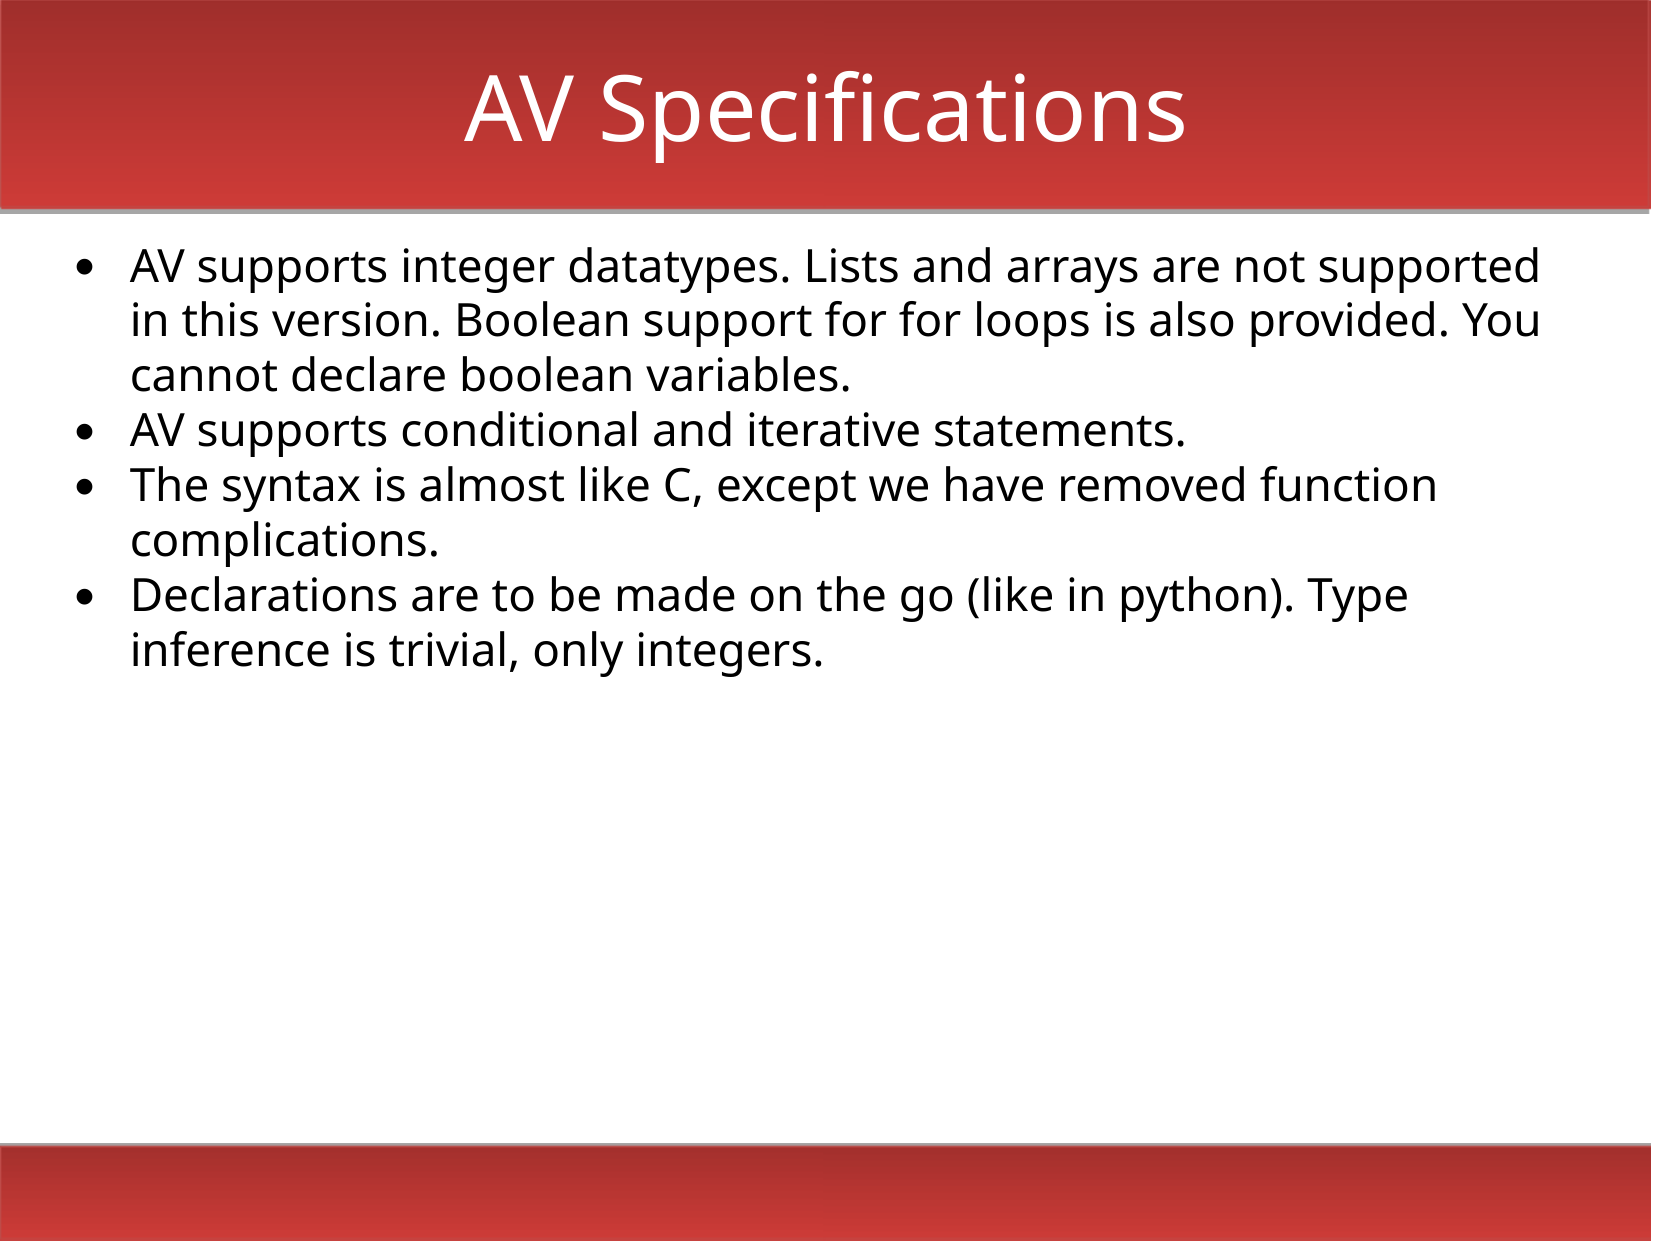

AV Specifications
AV supports integer datatypes. Lists and arrays are not supported in this version. Boolean support for for loops is also provided. You cannot declare boolean variables.
AV supports conditional and iterative statements.
The syntax is almost like C, except we have removed function complications.
Declarations are to be made on the go (like in python). Type inference is trivial, only integers.